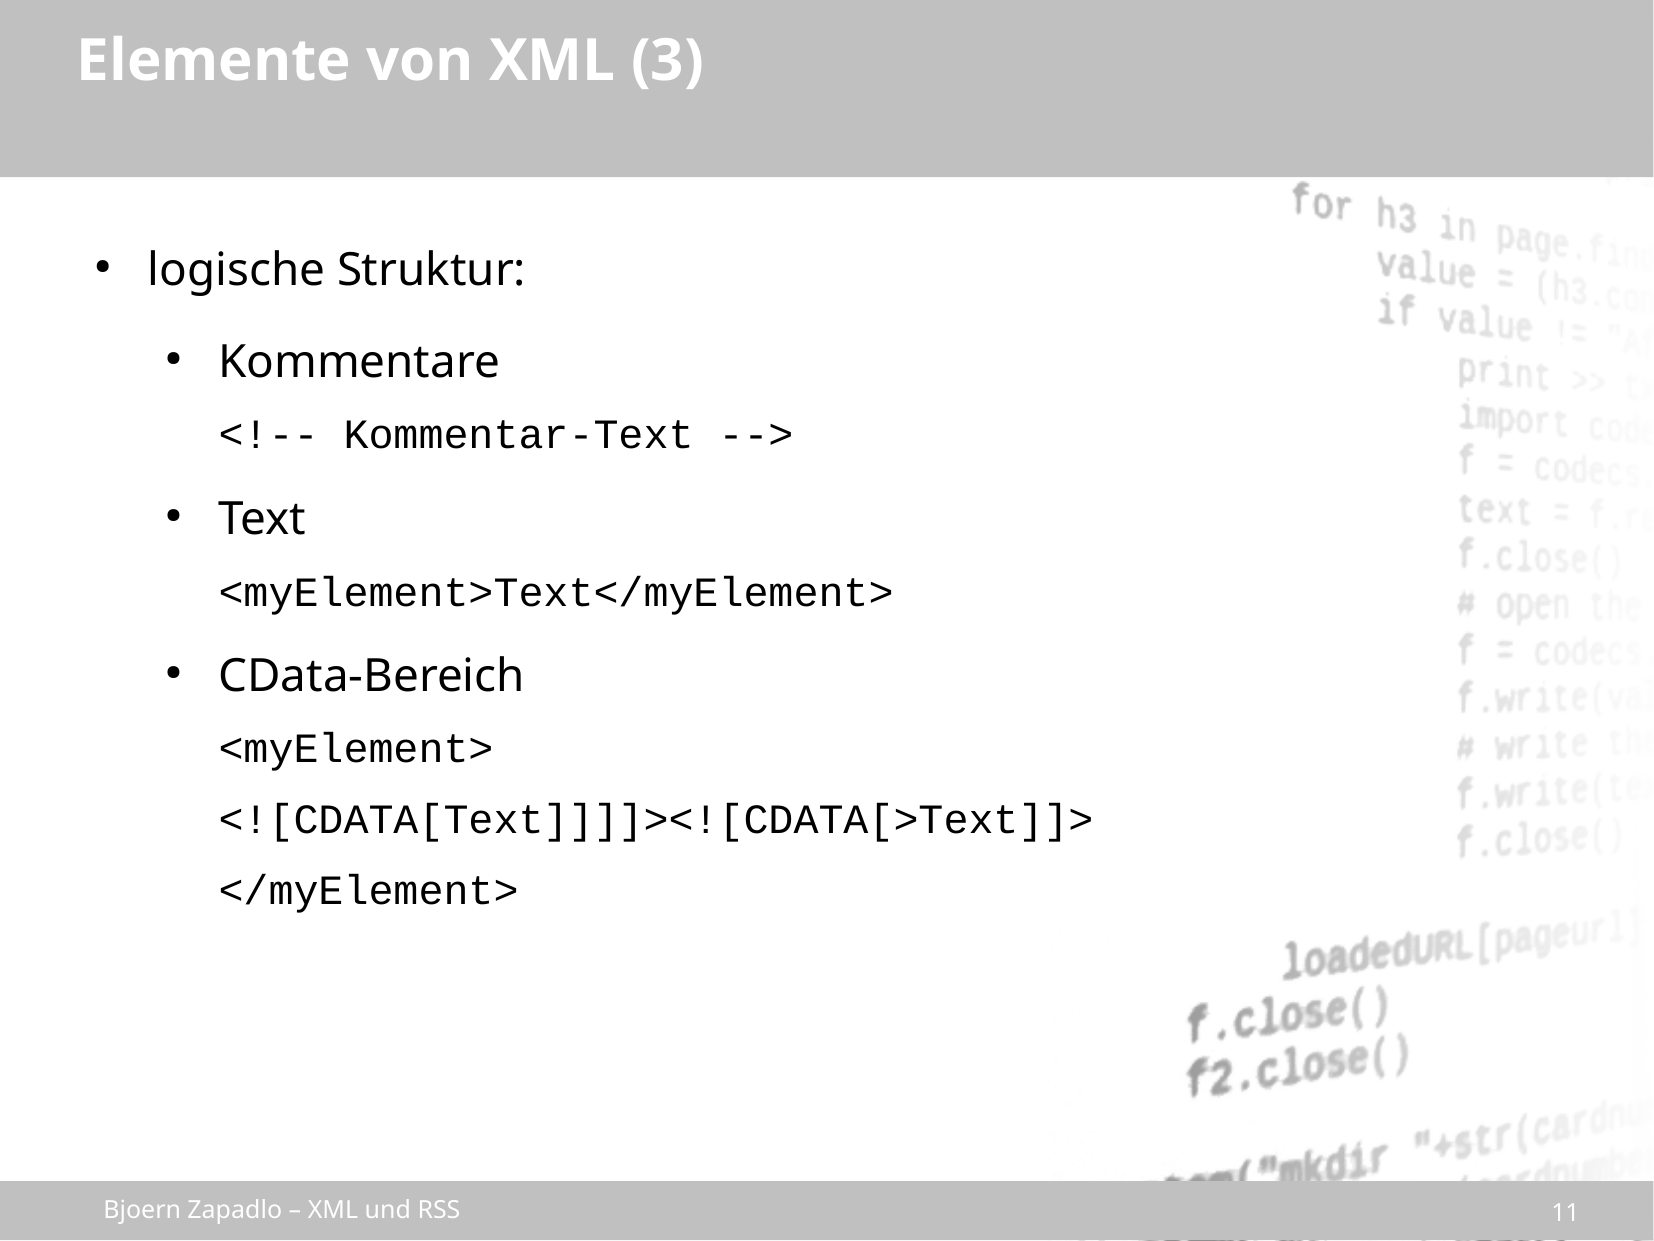

# Elemente von XML (3)
logische Struktur:
Kommentare
<!-- Kommentar-Text -->
Text
<myElement>Text</myElement>
CData-Bereich
<myElement>
<![CDATA[Text]]]]><![CDATA[>Text]]>
</myElement>